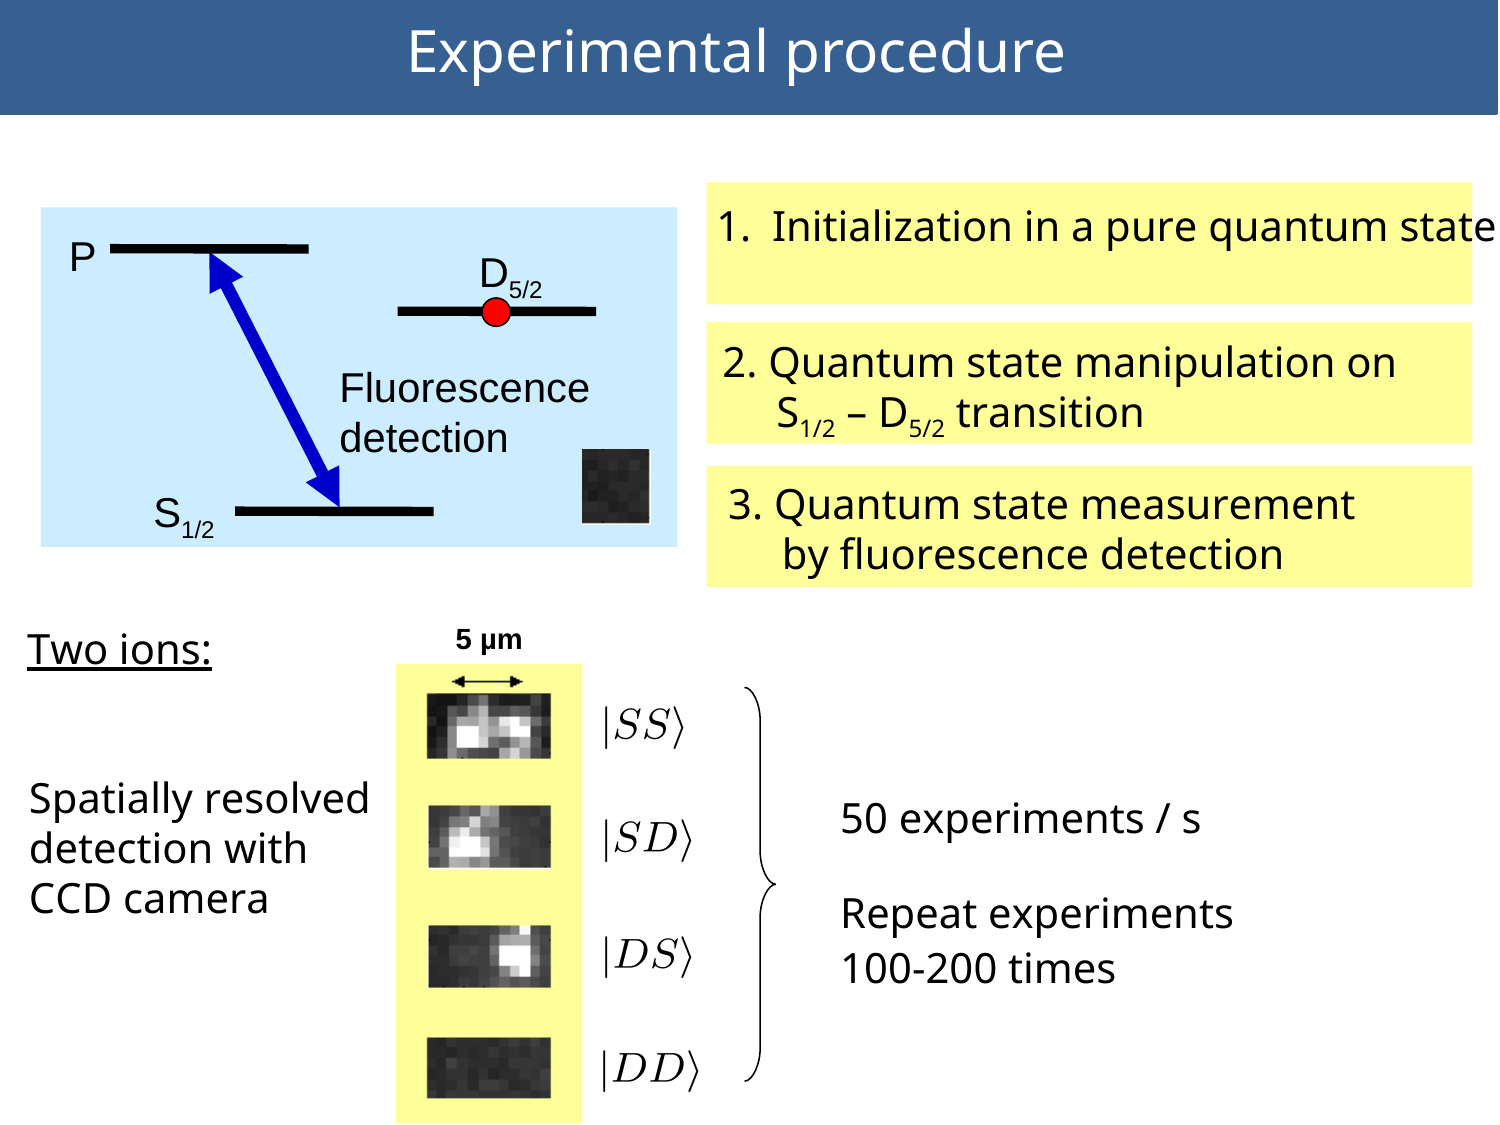

# Experimental procedure
Initialization in a pure quantum state
P1/2
D5/2
=1s
S1/2
40Ca+
P
D5/2
2. Quantum state manipulation on
 S1/2 – D5/2 transition
Fluorescence
detection
3. Quantum state measurement
 by fluorescence detection
S1/2
5 µm
Two ions:
50 experiments / s
Repeat experiments
100-200 times
Spatially resolved
detection with
CCD camera